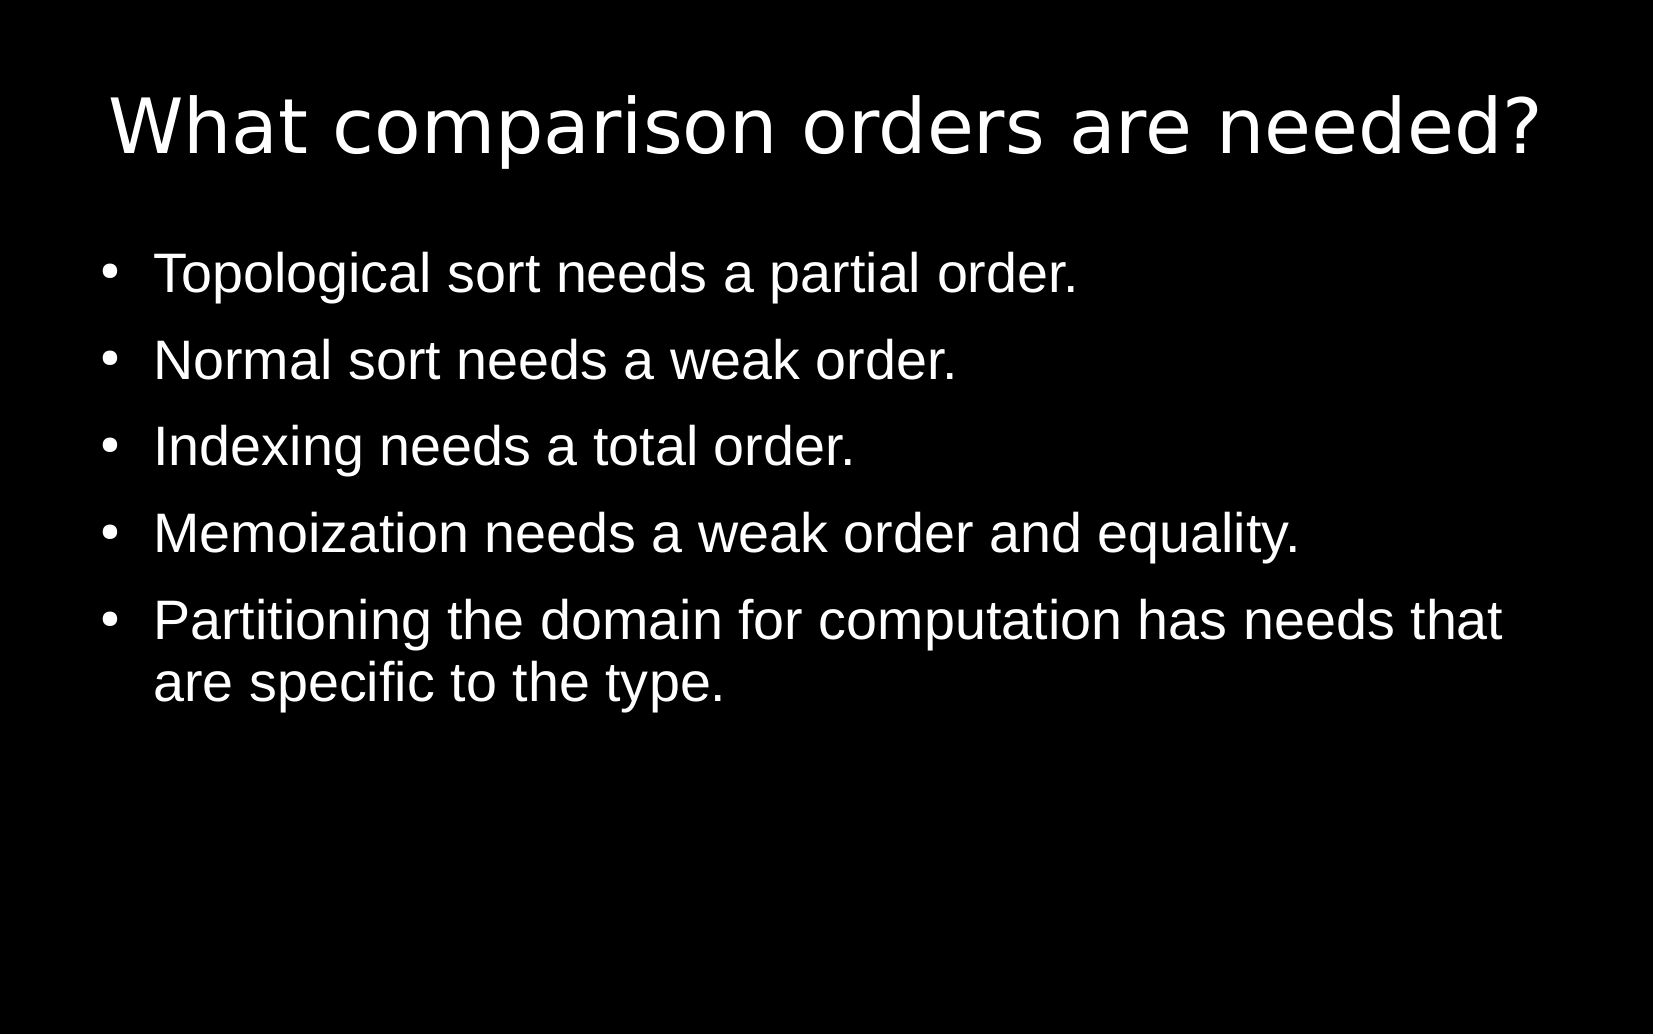

# What comparison orders are needed?
Topological sort needs a partial order.
Normal sort needs a weak order.
Indexing needs a total order.
Memoization needs a weak order and equality.
Partitioning the domain for computation has needs that are specific to the type.